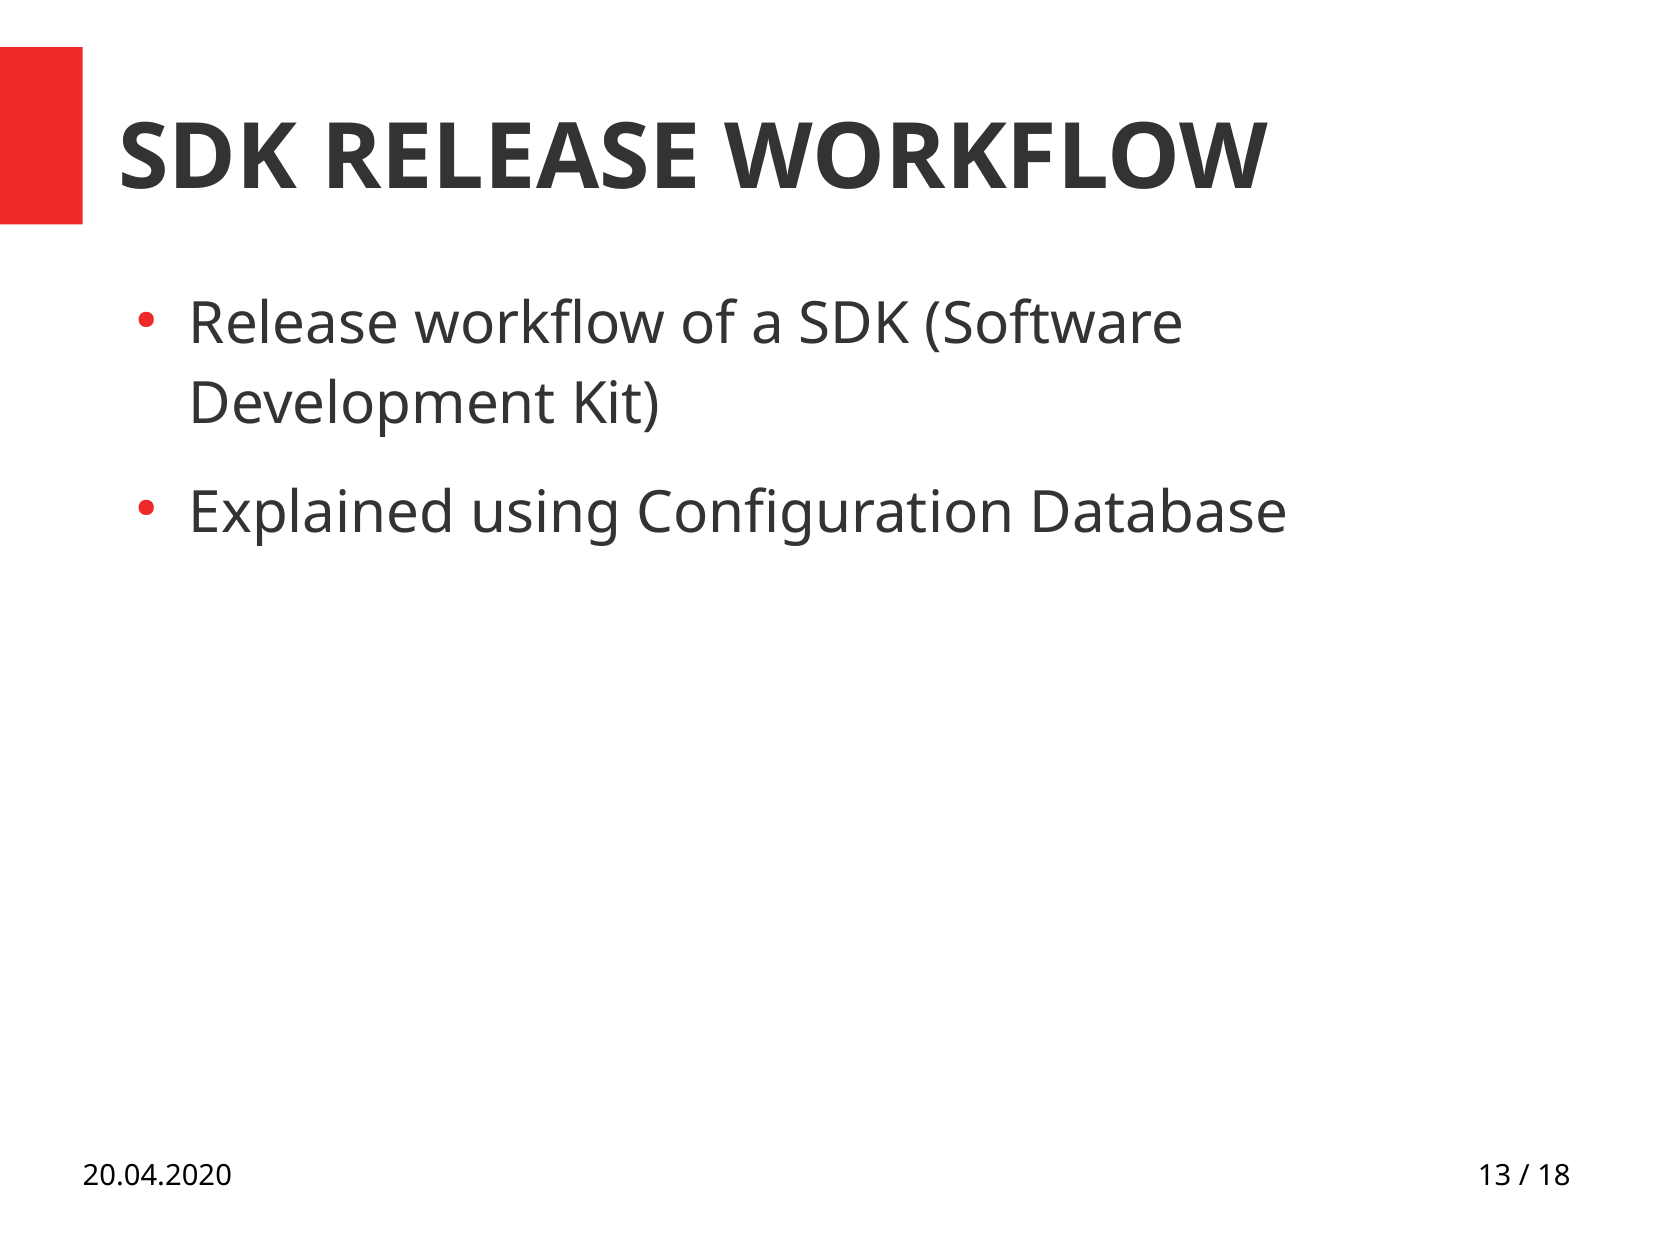

# SDK RELEASE WORKFLOW
Release workflow of a SDK (Software Development Kit)
Explained using Configuration Database
20.04.2020
13